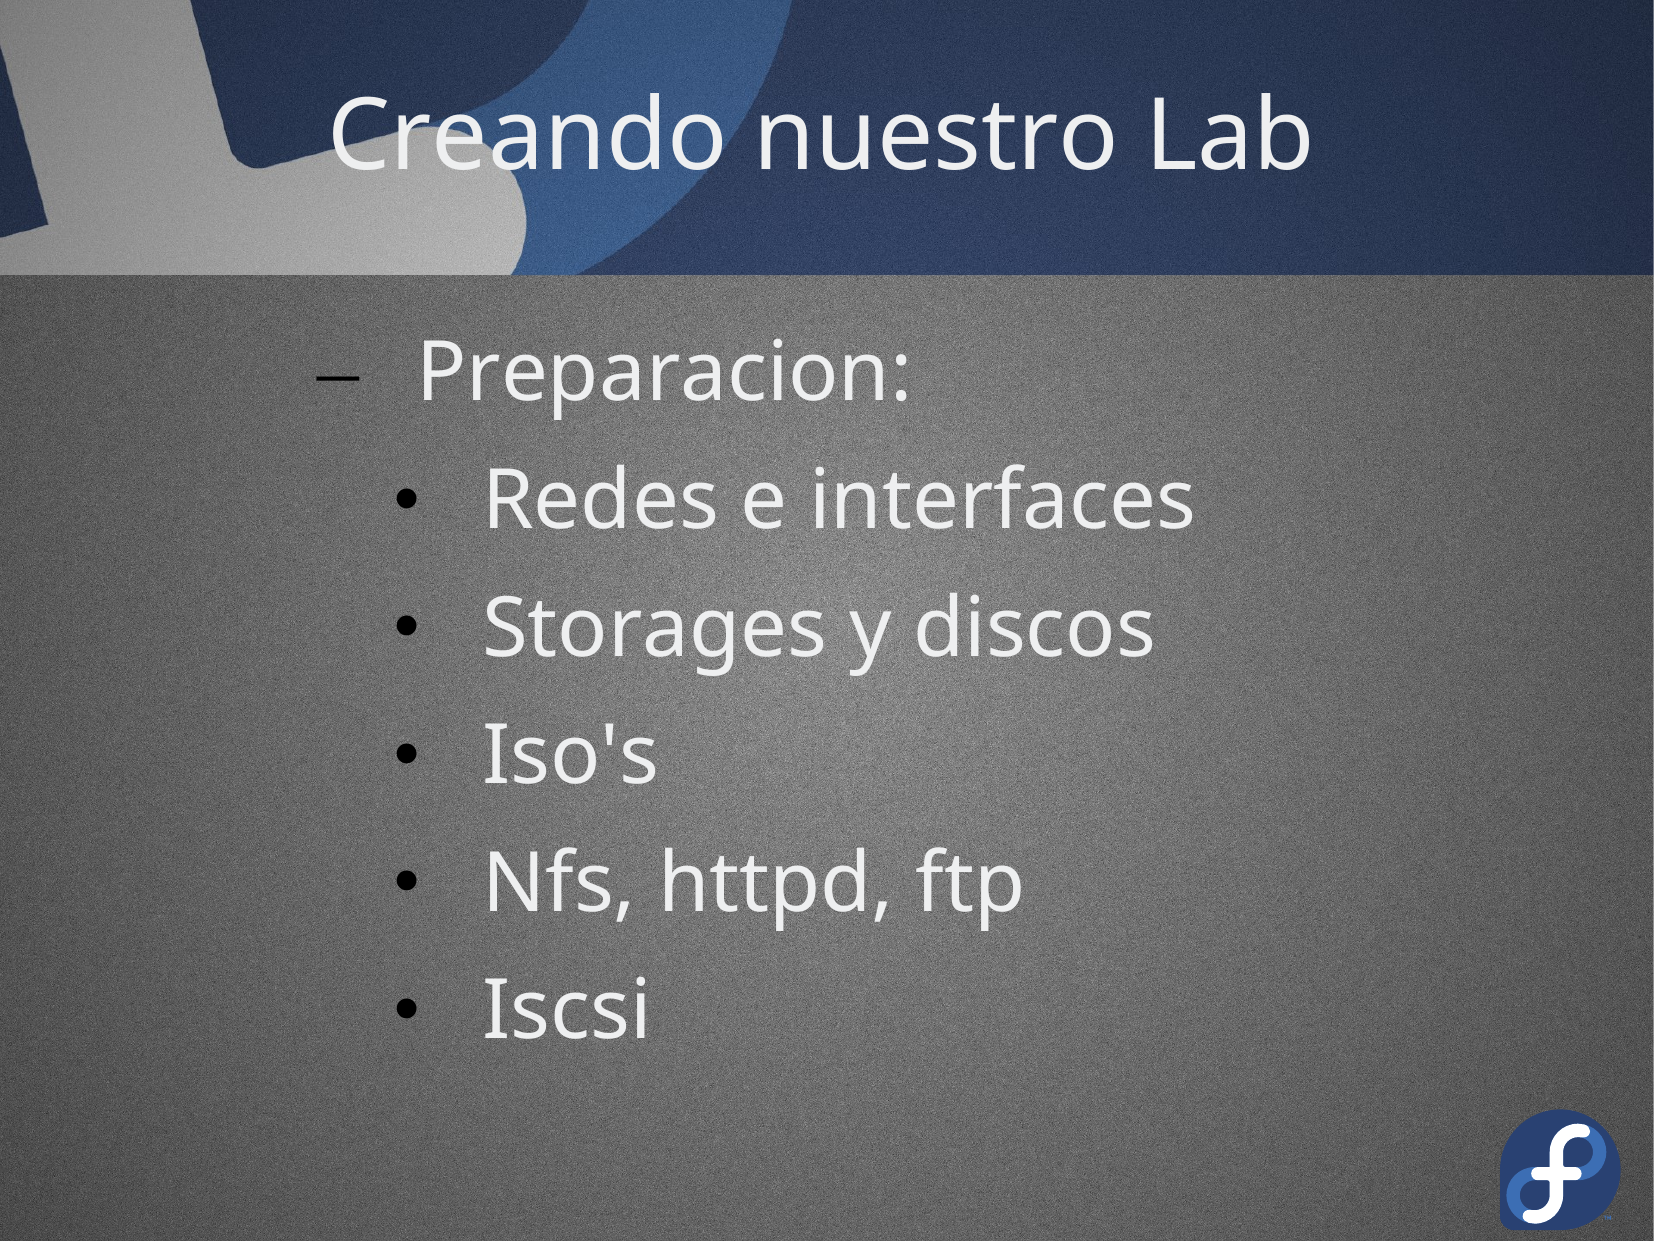

Creando nuestro Lab
Preparacion:
Redes e interfaces
Storages y discos
Iso's
Nfs, httpd, ftp
Iscsi